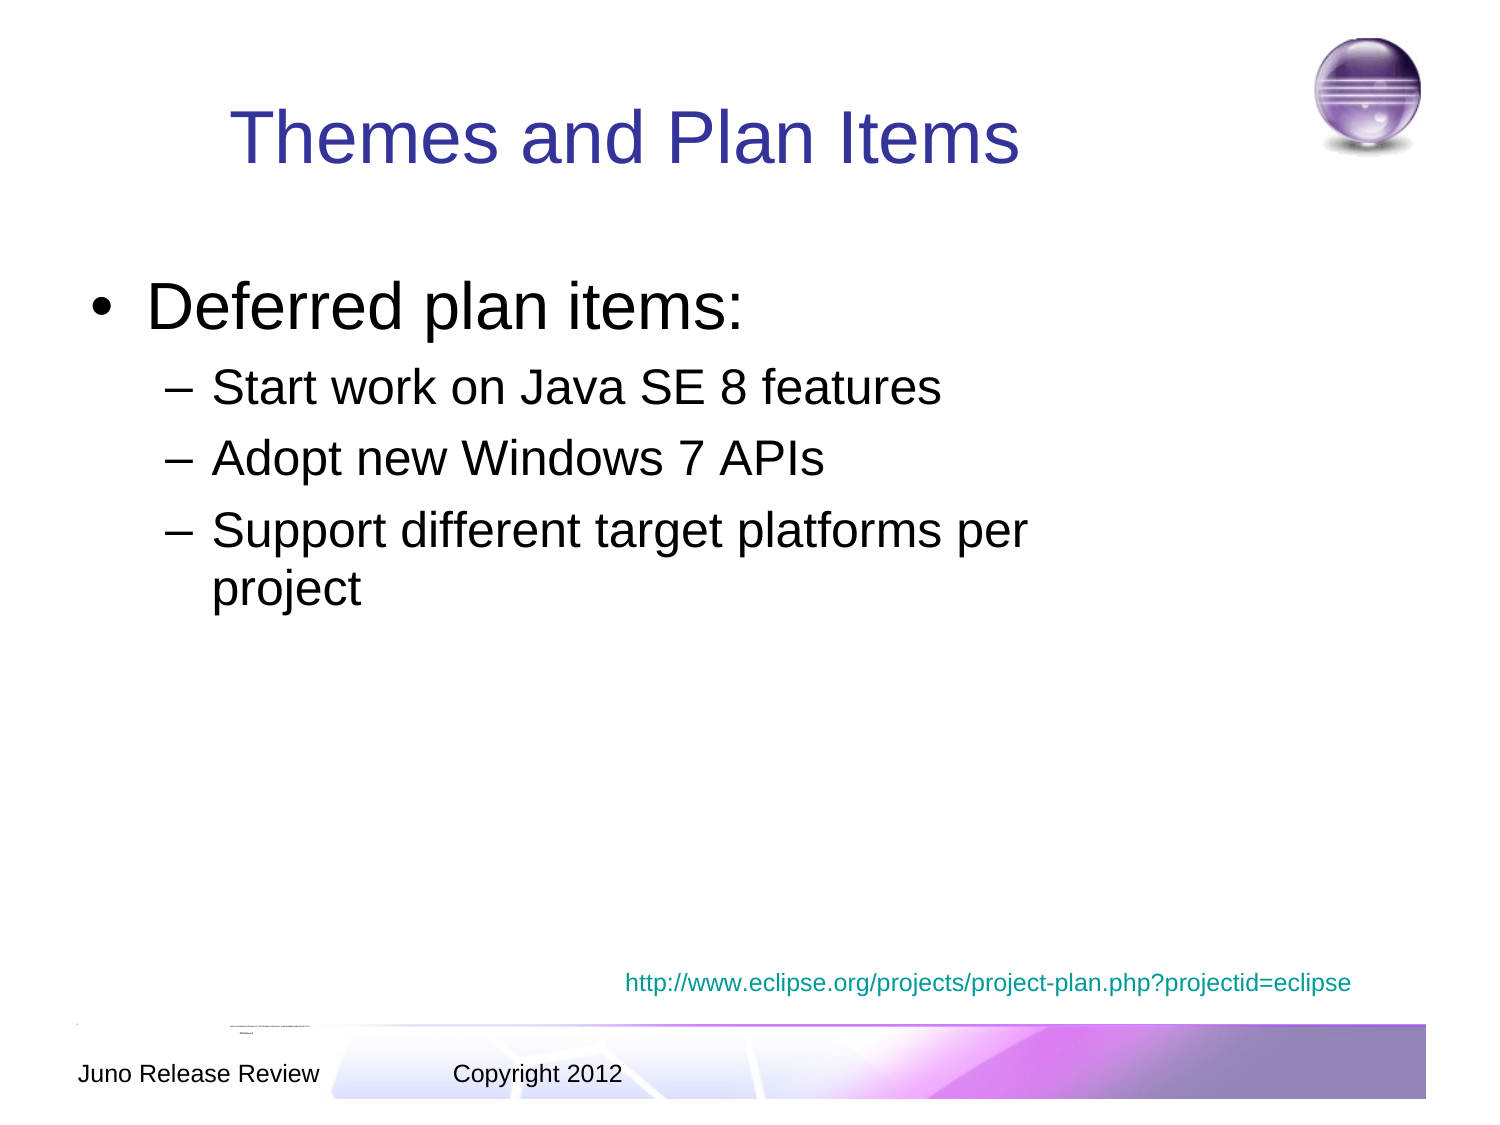

# Themes and Plan Items
Deferred plan items:
Start work on Java SE 8 features
Adopt new Windows 7 APIs
Support different target platforms per project
http://www.eclipse.org/projects/project-plan.php?projectid=eclipse
4
Copyright 2012